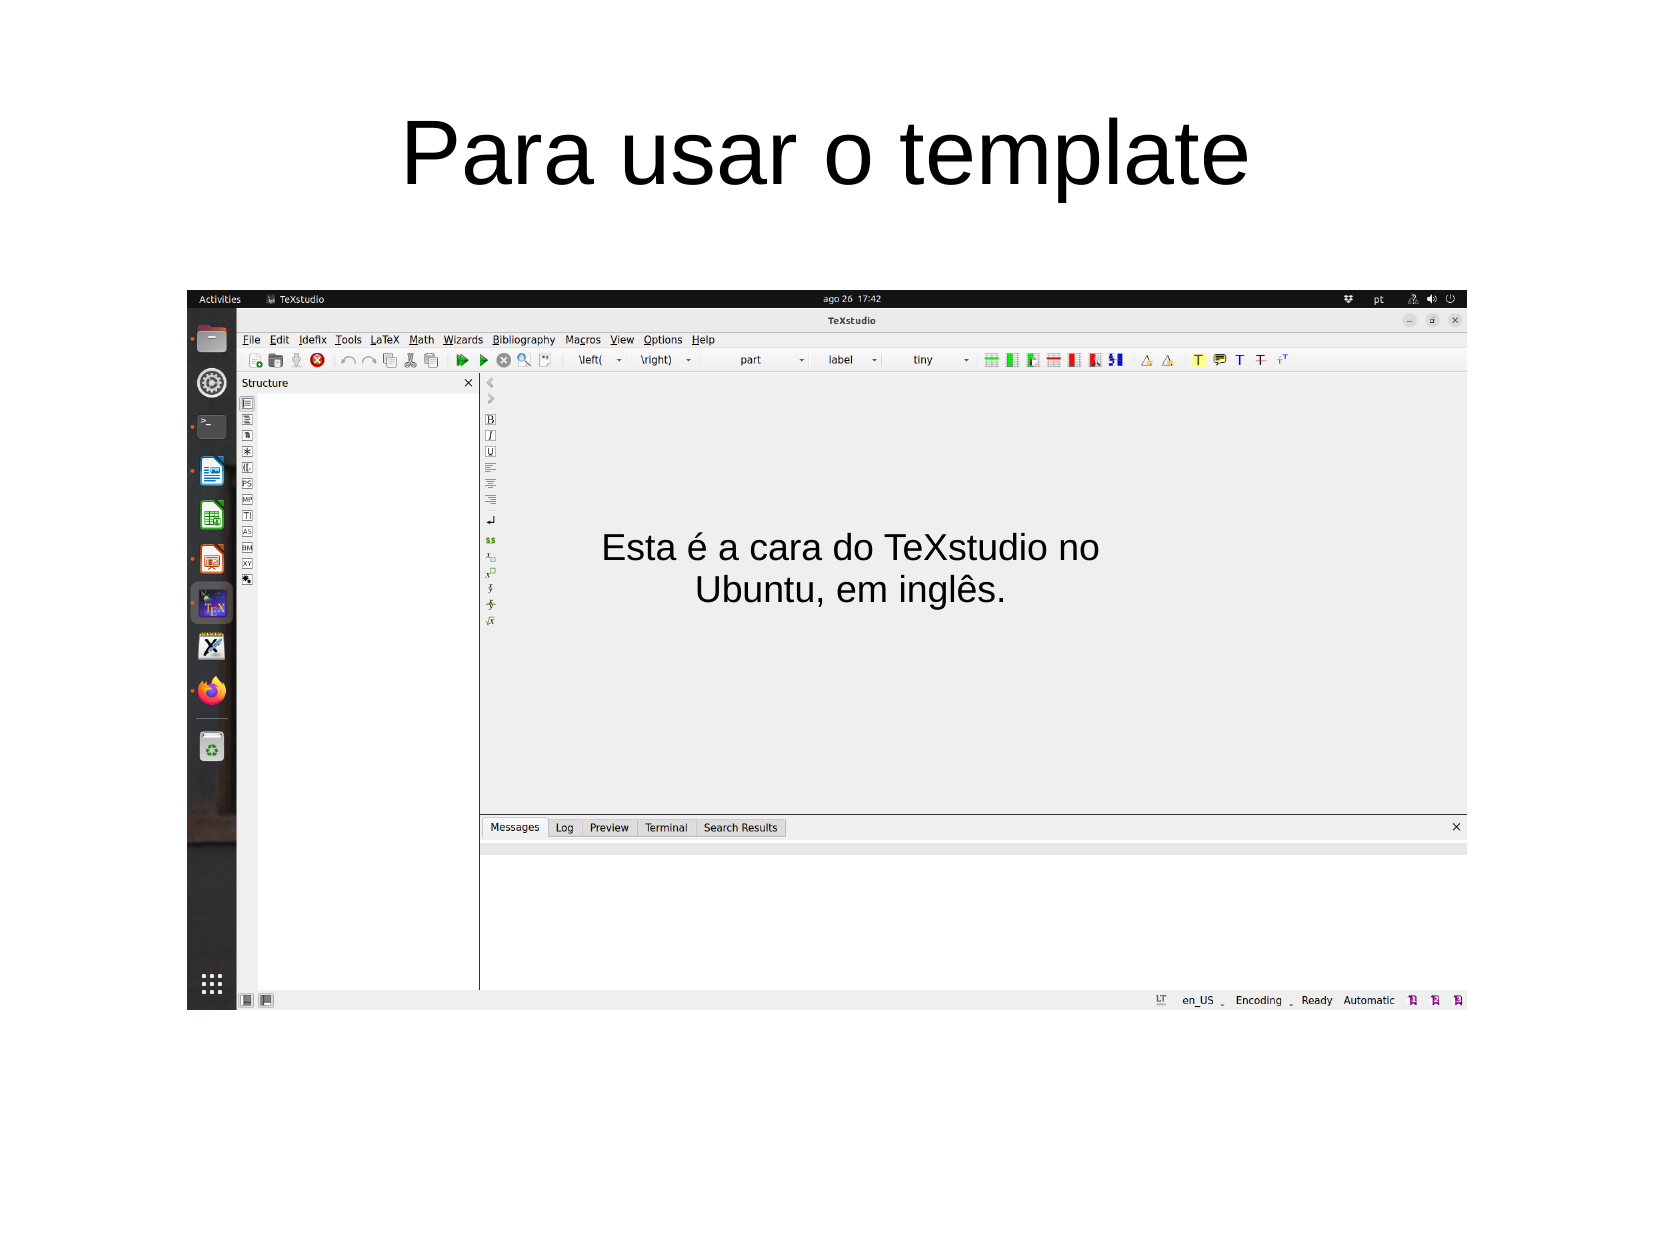

# Para usar o template
Esta é a cara do TeXstudio no Ubuntu, em inglês.